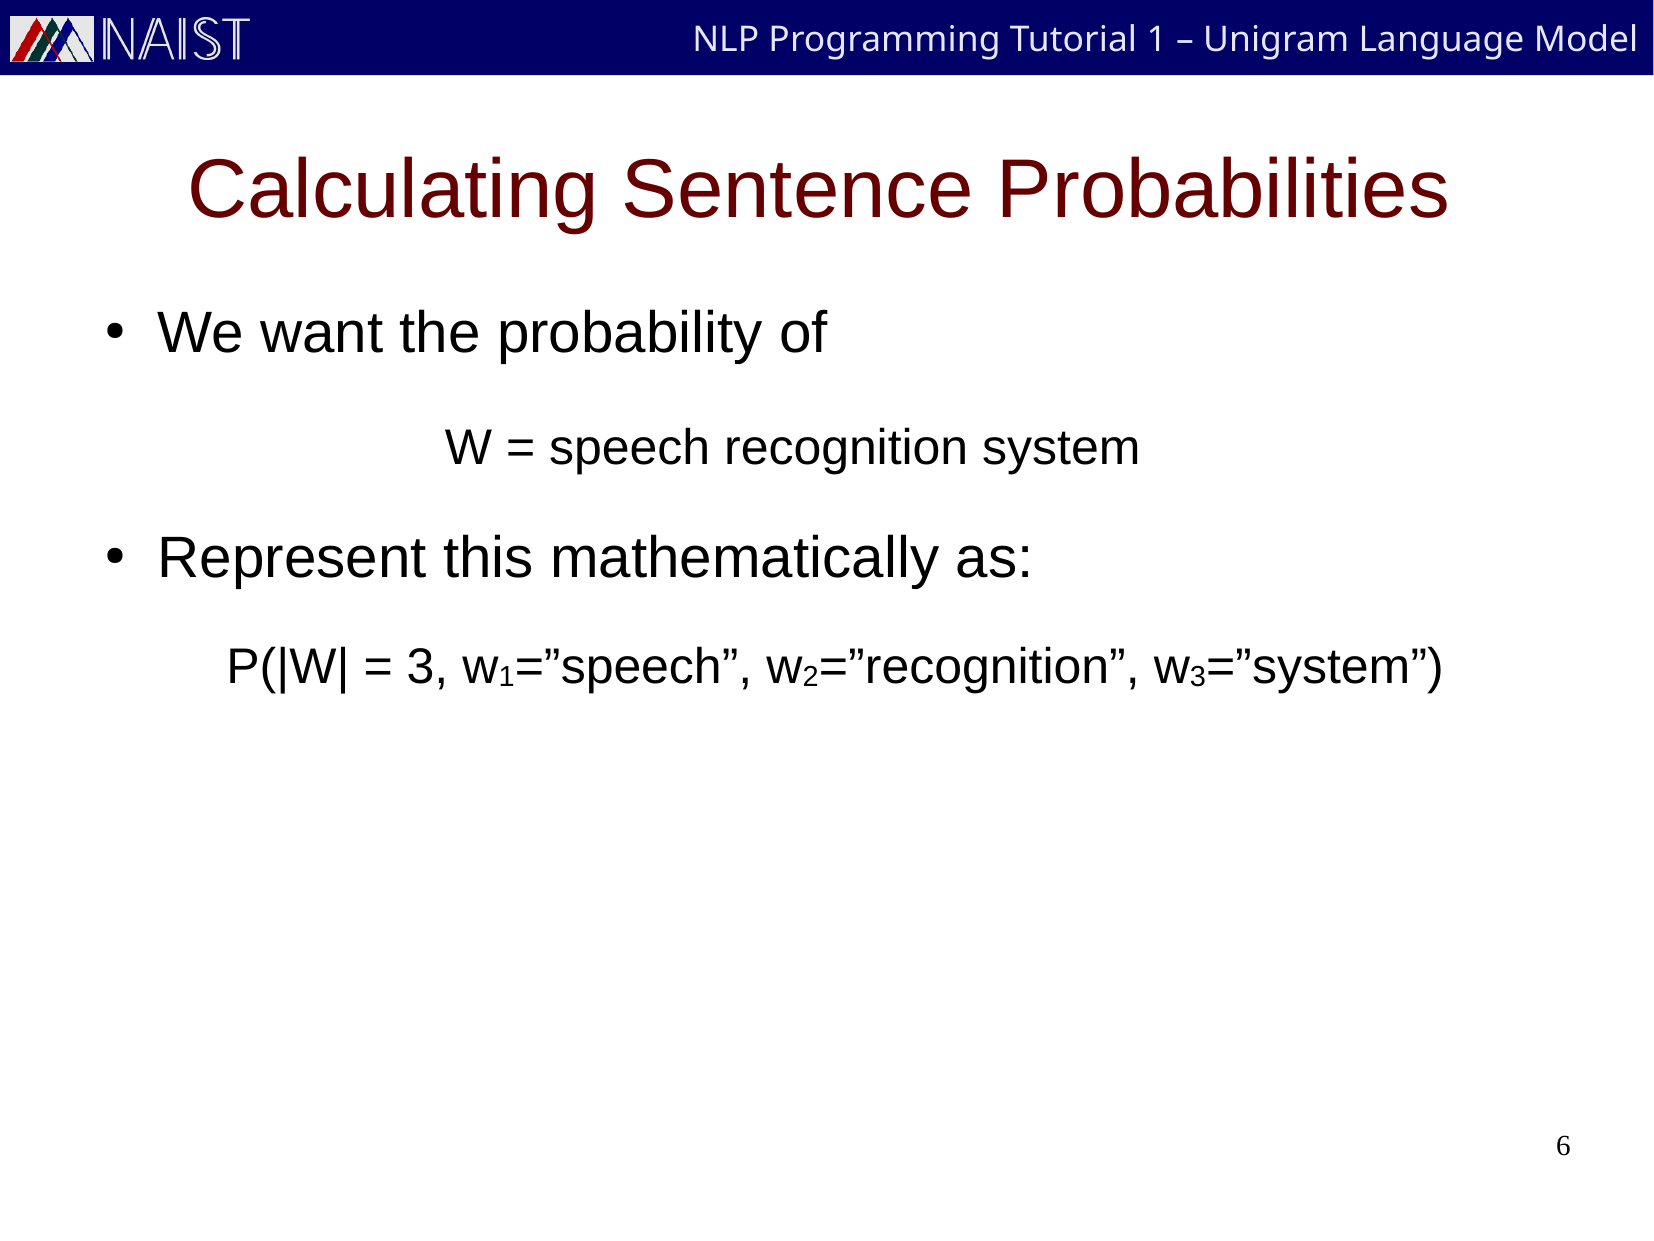

# Calculating Sentence Probabilities
We want the probability of
Represent this mathematically as:
W = speech recognition system
P(|W| = 3, w1=”speech”, w2=”recognition”, w3=”system”)
6